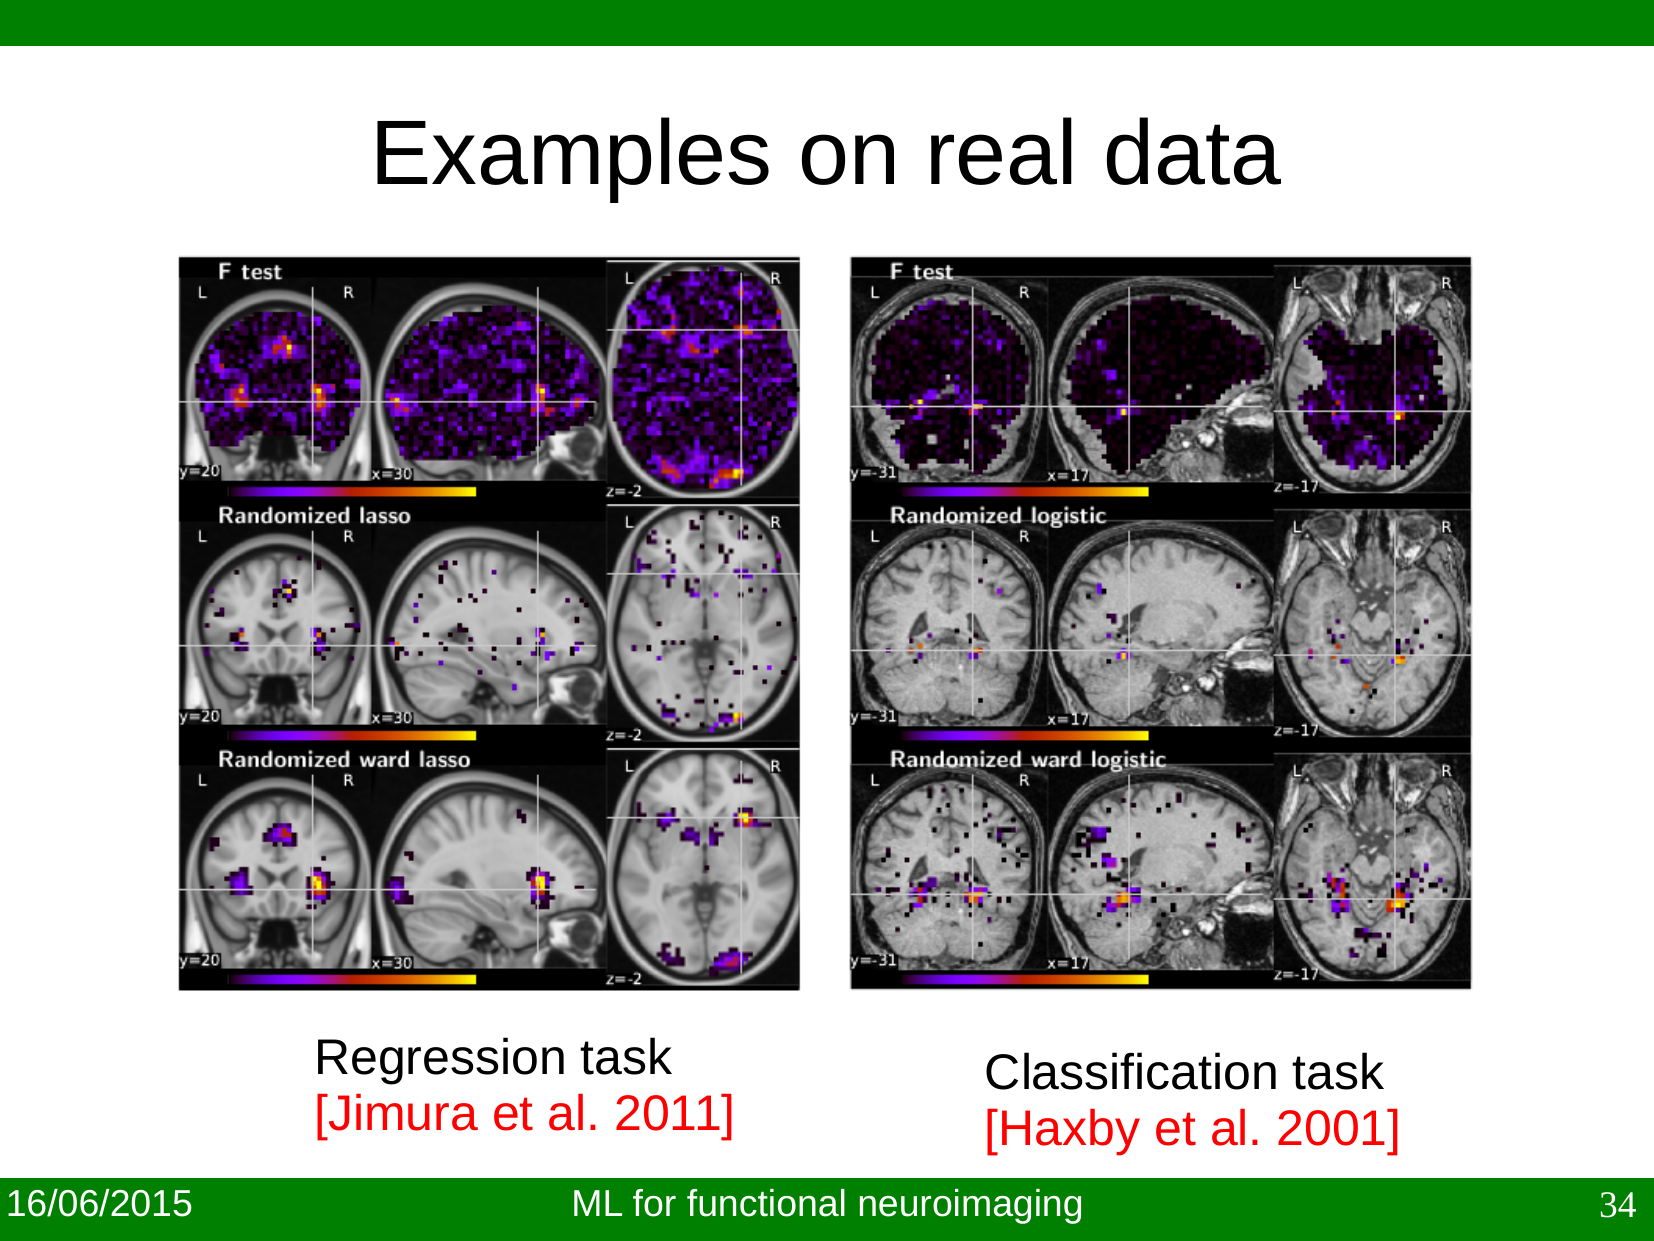

# Examples on real data
Regression task
[Jimura et al. 2011]
Classification task
[Haxby et al. 2001]
34